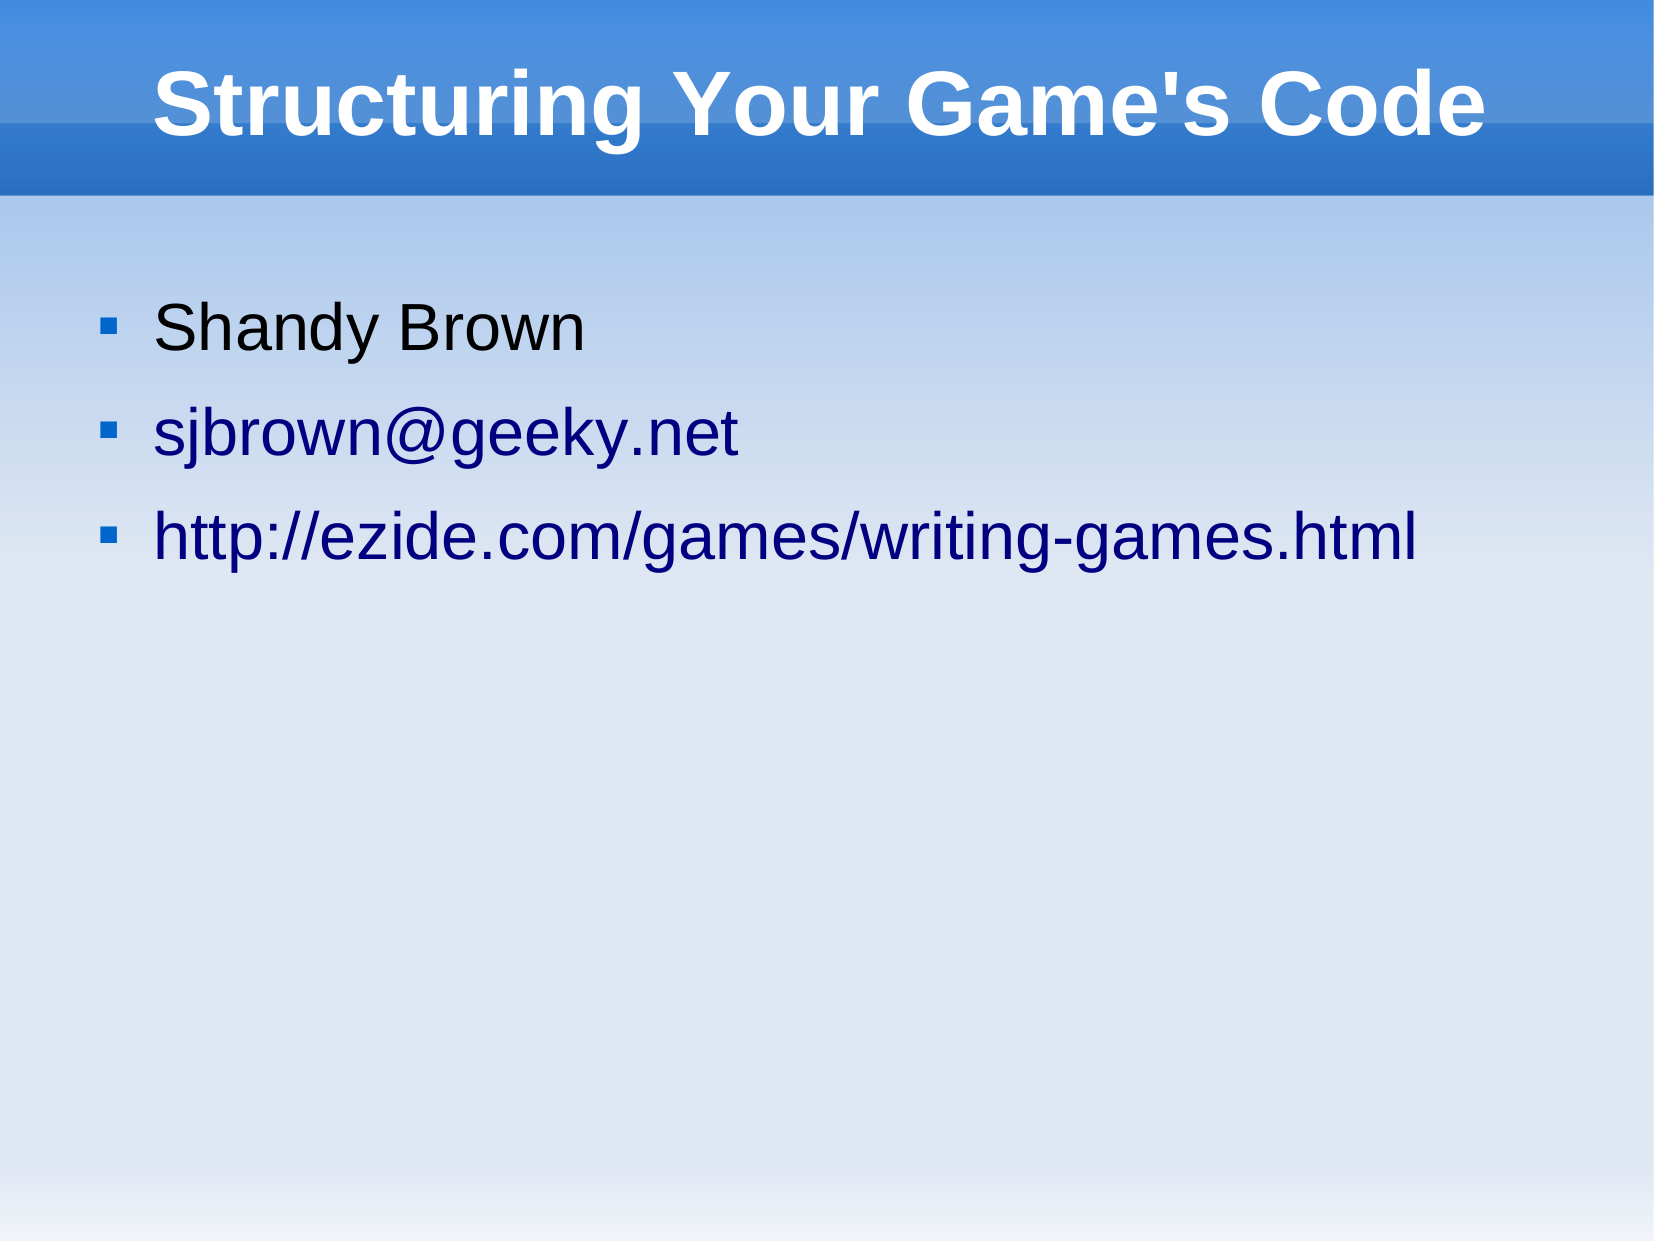

# Structuring Your Game's Code
Shandy Brown
sjbrown@geeky.net
http://ezide.com/games/writing-games.html